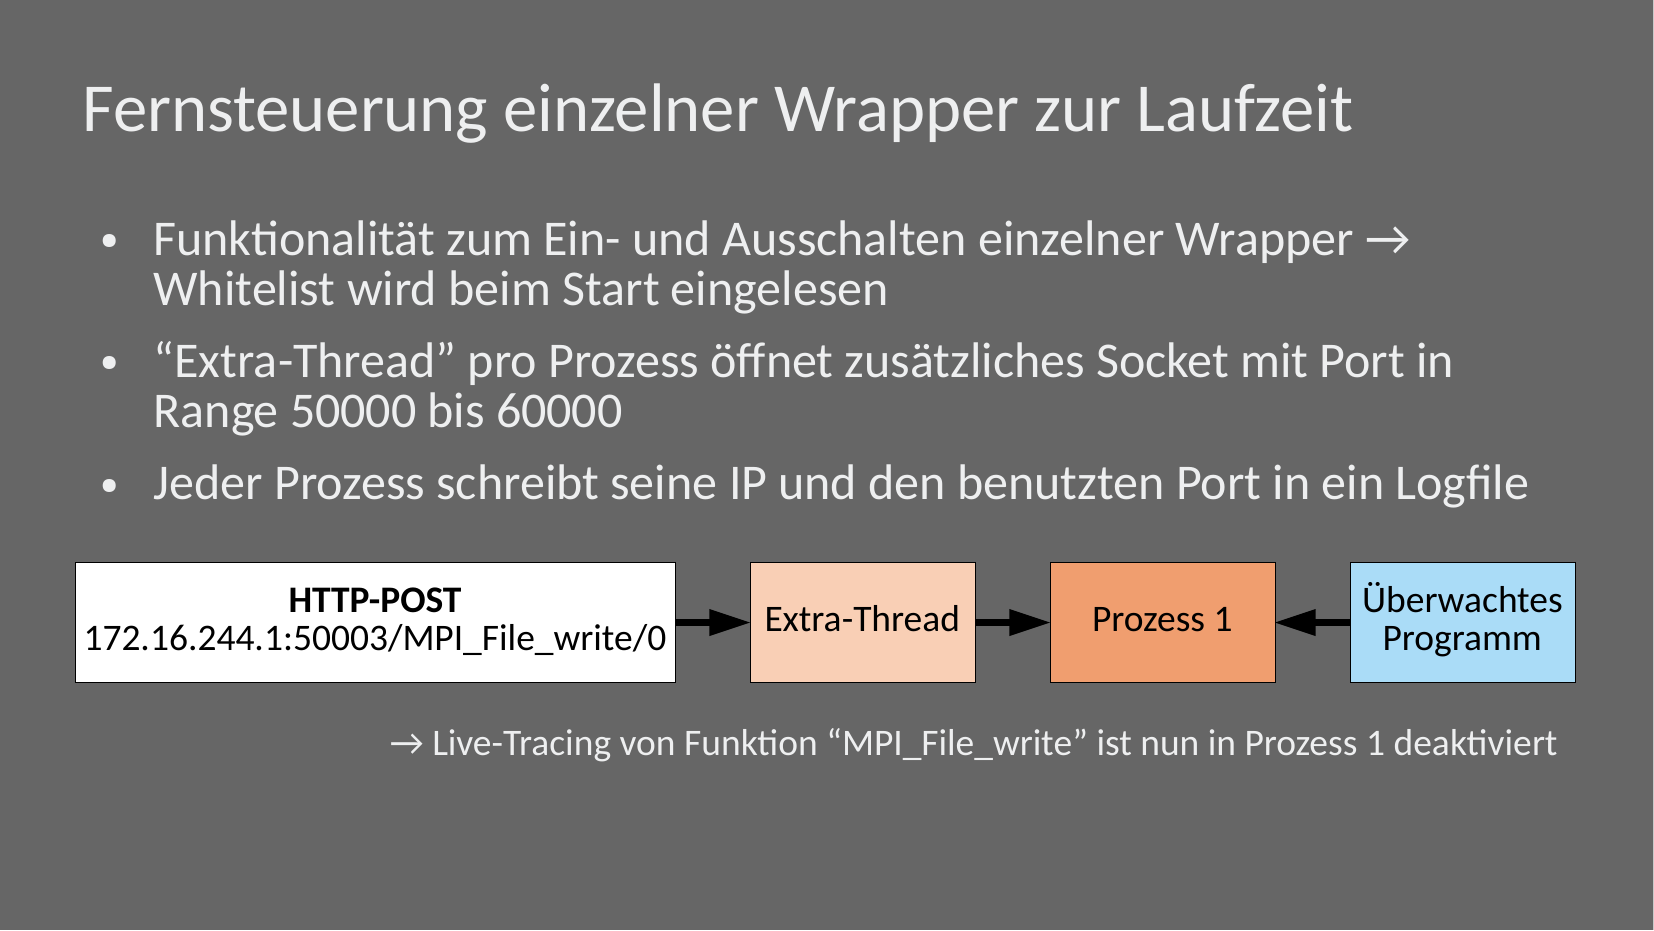

# Fernsteuerung einzelner Wrapper zur Laufzeit
Funktionalität zum Ein- und Ausschalten einzelner Wrapper → Whitelist wird beim Start eingelesen
“Extra-Thread” pro Prozess öffnet zusätzliches Socket mit Port in Range 50000 bis 60000
Jeder Prozess schreibt seine IP und den benutzten Port in ein Logfile
HTTP-POST
172.16.244.1:50003/MPI_File_write/0
Extra-Thread
Prozess 1
Überwachtes
Programm
→ Live-Tracing von Funktion “MPI_File_write” ist nun in Prozess 1 deaktiviert